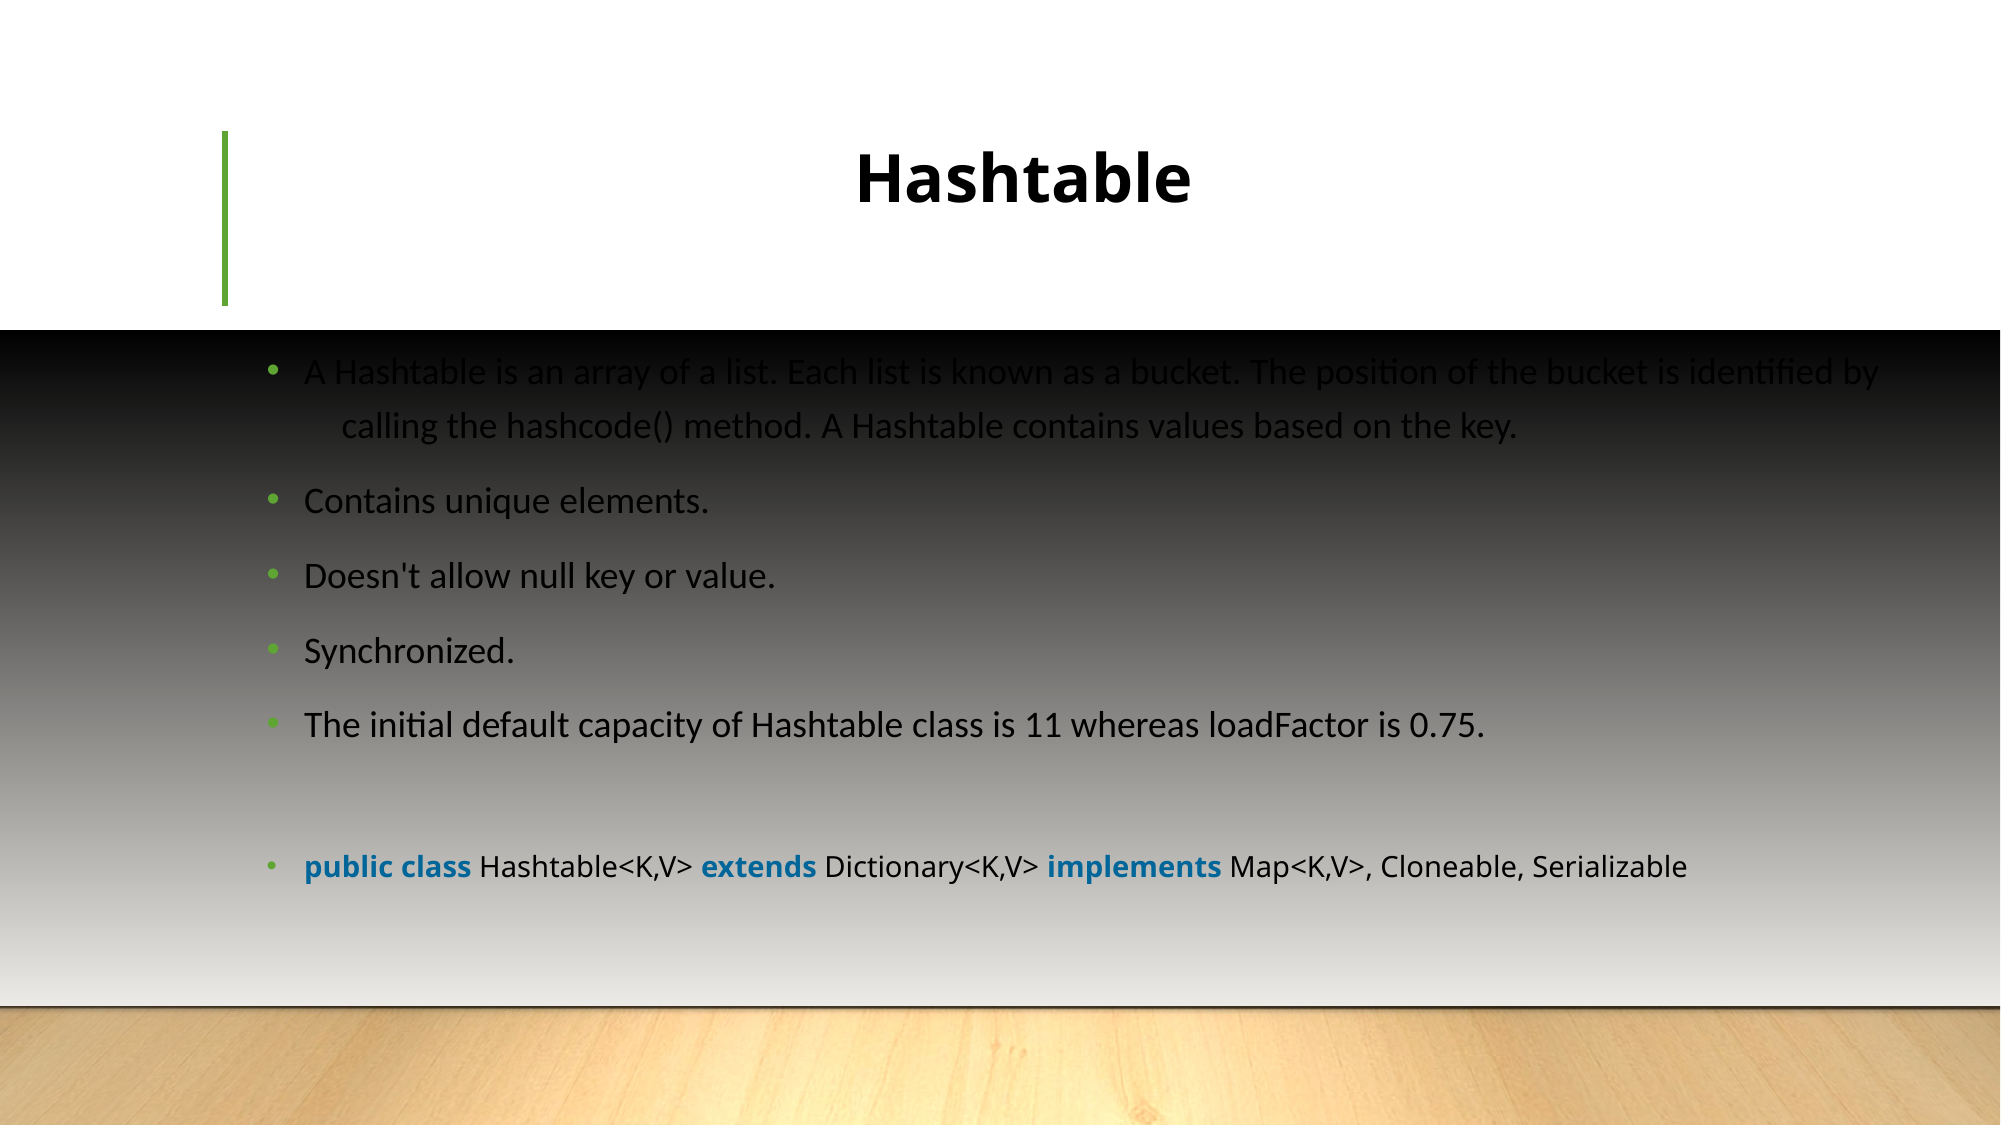

# Hashtable
A Hashtable is an array of a list. Each list is known as a bucket. The position of the bucket is identified by calling the hashcode() method. A Hashtable contains values based on the key.
Contains unique elements.
Doesn't allow null key or value.
Synchronized.
The initial default capacity of Hashtable class is 11 whereas loadFactor is 0.75.
public class Hashtable<K,V> extends Dictionary<K,V> implements Map<K,V>, Cloneable, Serializable